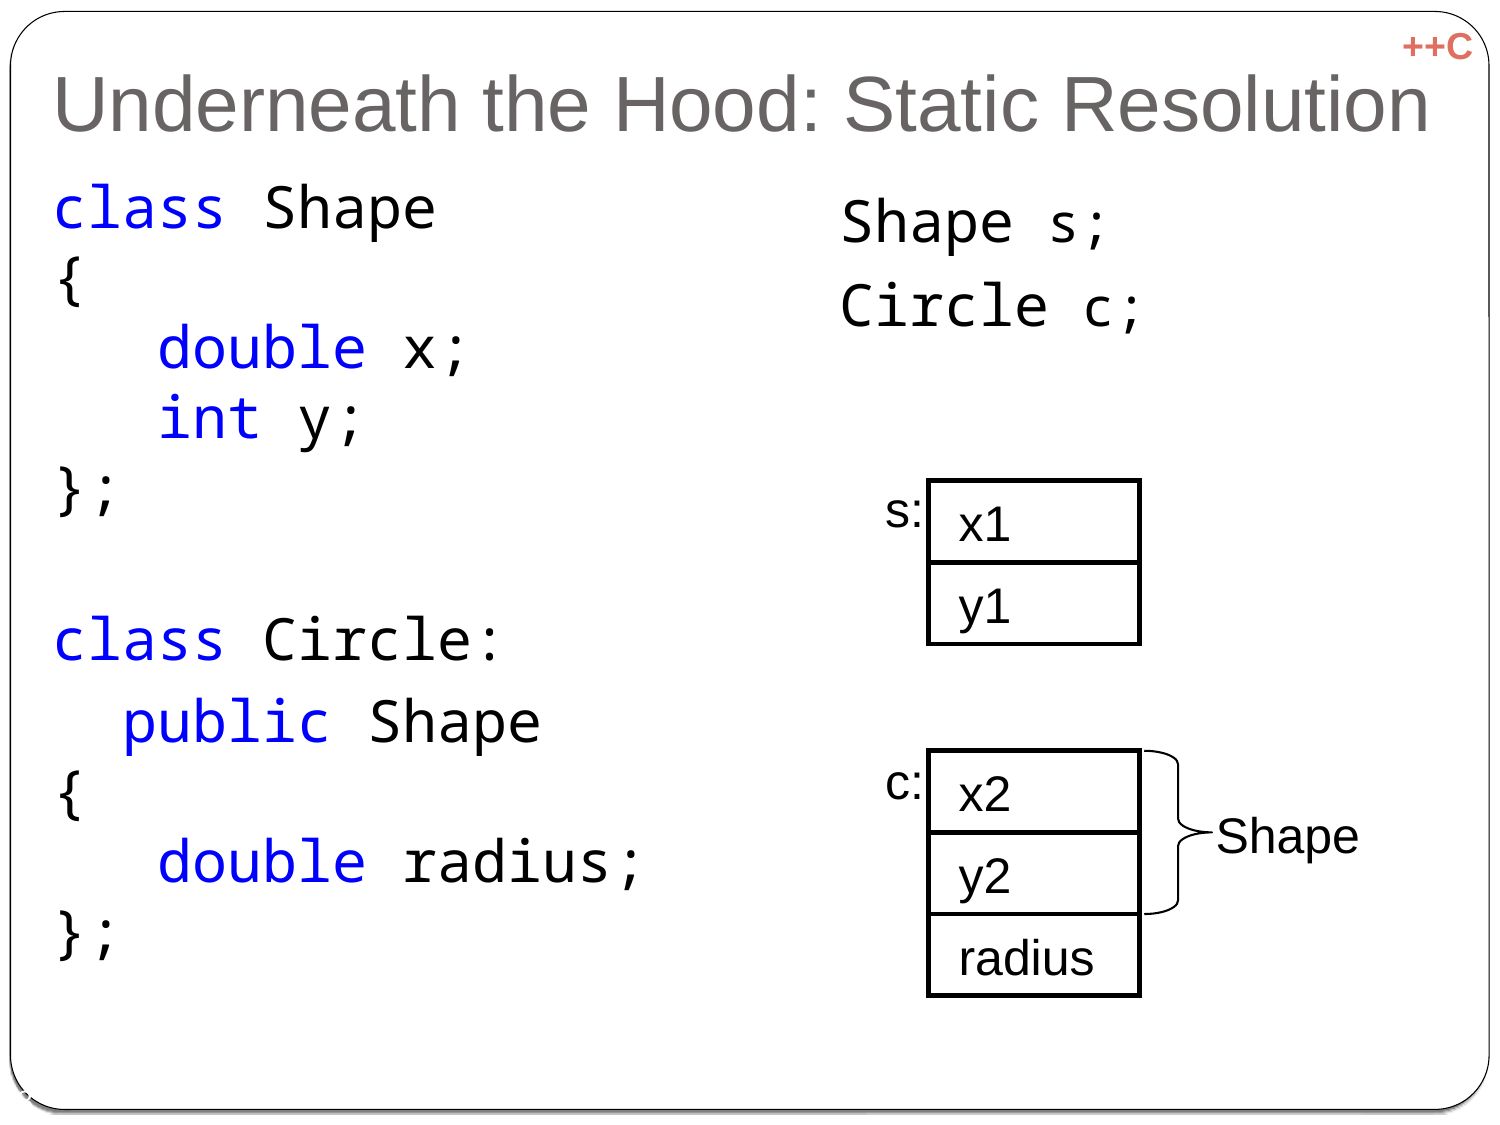

# Underneath the Hood: Static Resolution
class Shape
{
   double x;
   int y;
};
class Circle:
 public Shape
{
   double radius;
};
Shape s;
Circle c;
s:
x1
y1
c:
x2
y2
radius
Shape